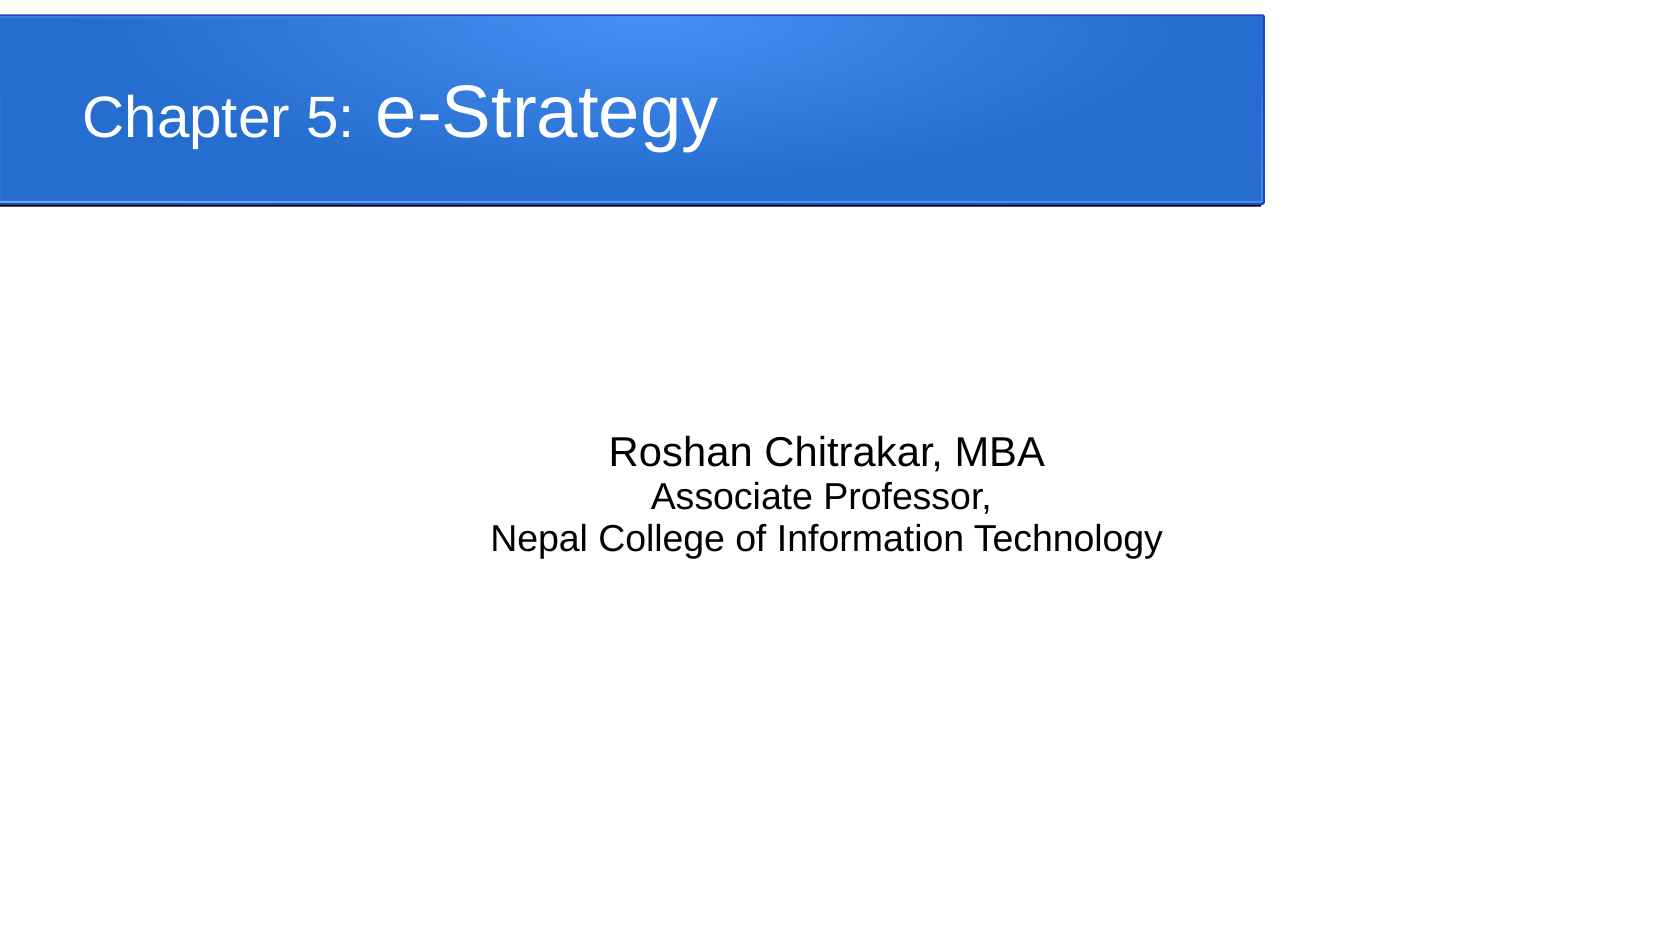

# Chapter 5: e-Strategy
Roshan Chitrakar, MBA
Associate Professor,
Nepal College of Information Technology